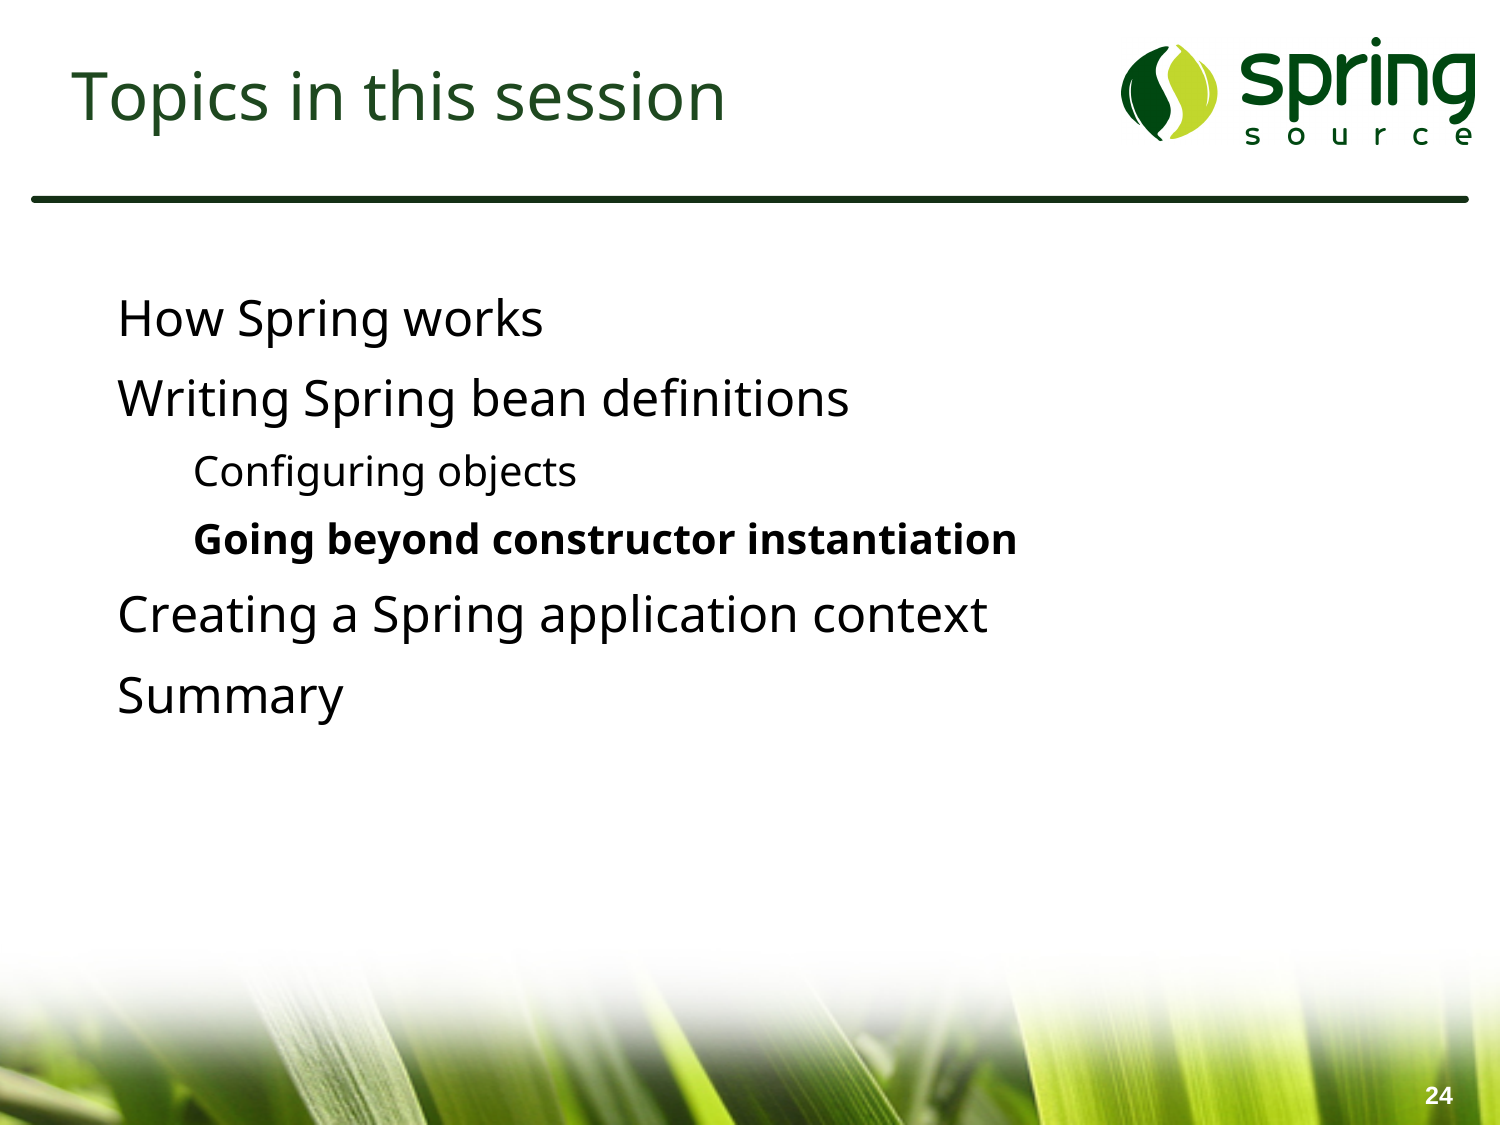

# Topics in this session
How Spring works
Writing Spring bean definitions
Configuring objects
Going beyond constructor instantiation
Creating a Spring application context
Summary